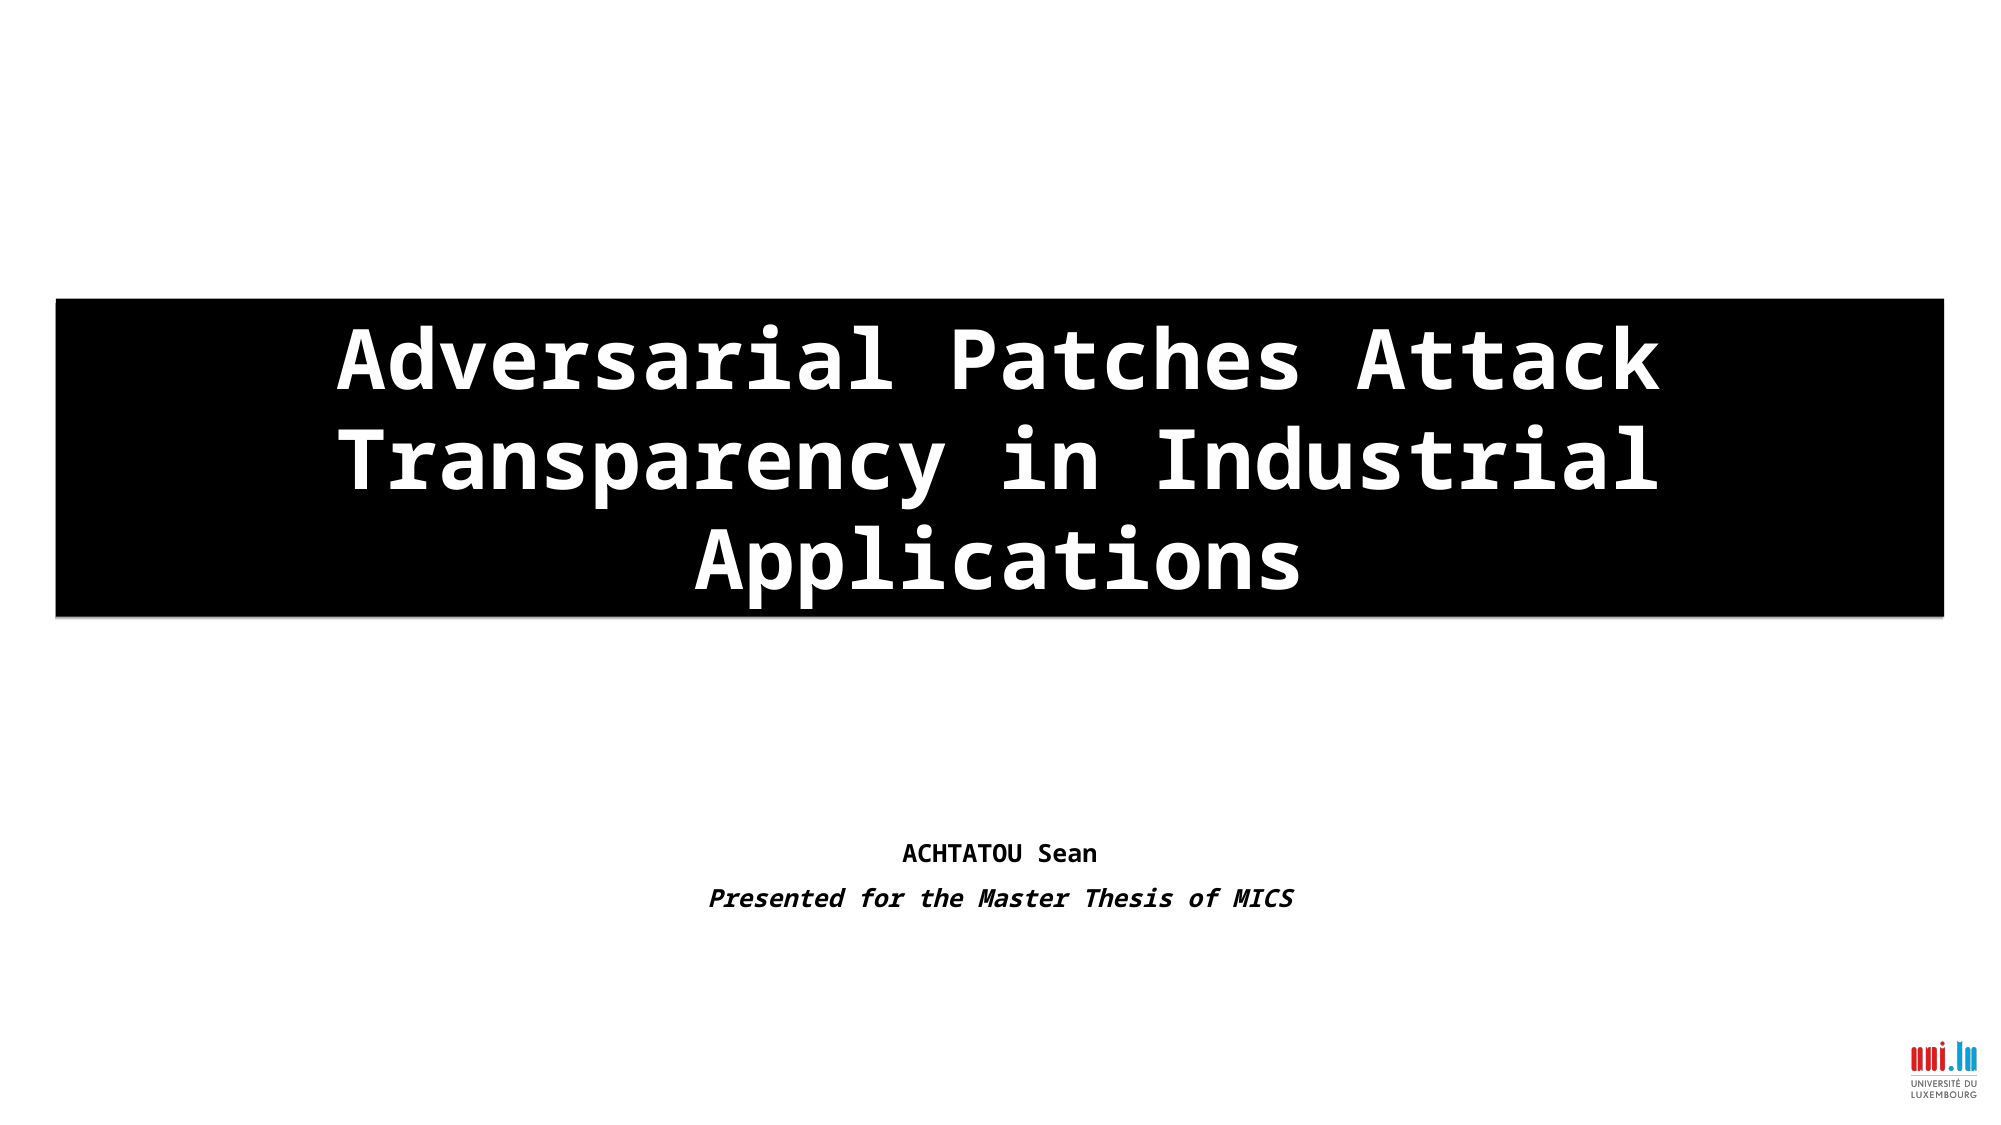

Adversarial Patches Attack Transparency in Industrial Applications
ACHTATOU Sean
Presented for the Master Thesis of MICS